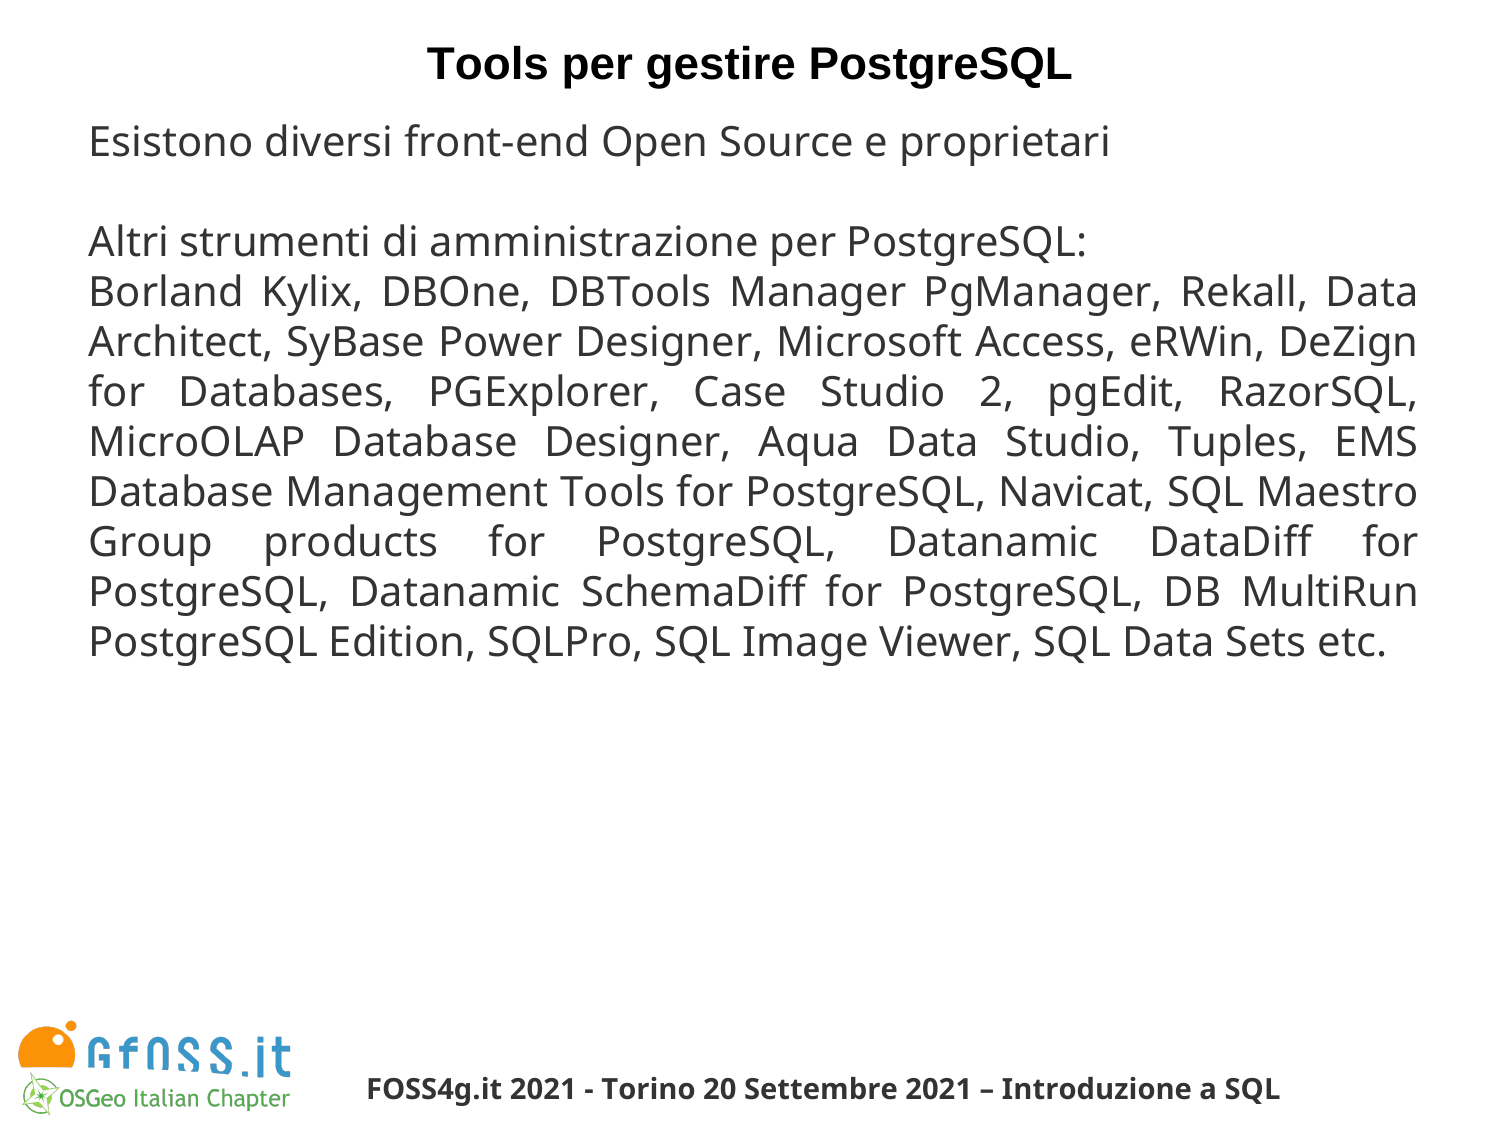

# Tools per gestire PostgreSQL
Esistono diversi front-end Open Source e proprietari
Altri strumenti di amministrazione per PostgreSQL:
Borland Kylix, DBOne, DBTools Manager PgManager, Rekall, Data Architect, SyBase Power Designer, Microsoft Access, eRWin, DeZign for Databases, PGExplorer, Case Studio 2, pgEdit, RazorSQL, MicroOLAP Database Designer, Aqua Data Studio, Tuples, EMS Database Management Tools for PostgreSQL, Navicat, SQL Maestro Group products for PostgreSQL, Datanamic DataDiff for PostgreSQL, Datanamic SchemaDiff for PostgreSQL, DB MultiRun PostgreSQL Edition, SQLPro, SQL Image Viewer, SQL Data Sets etc.